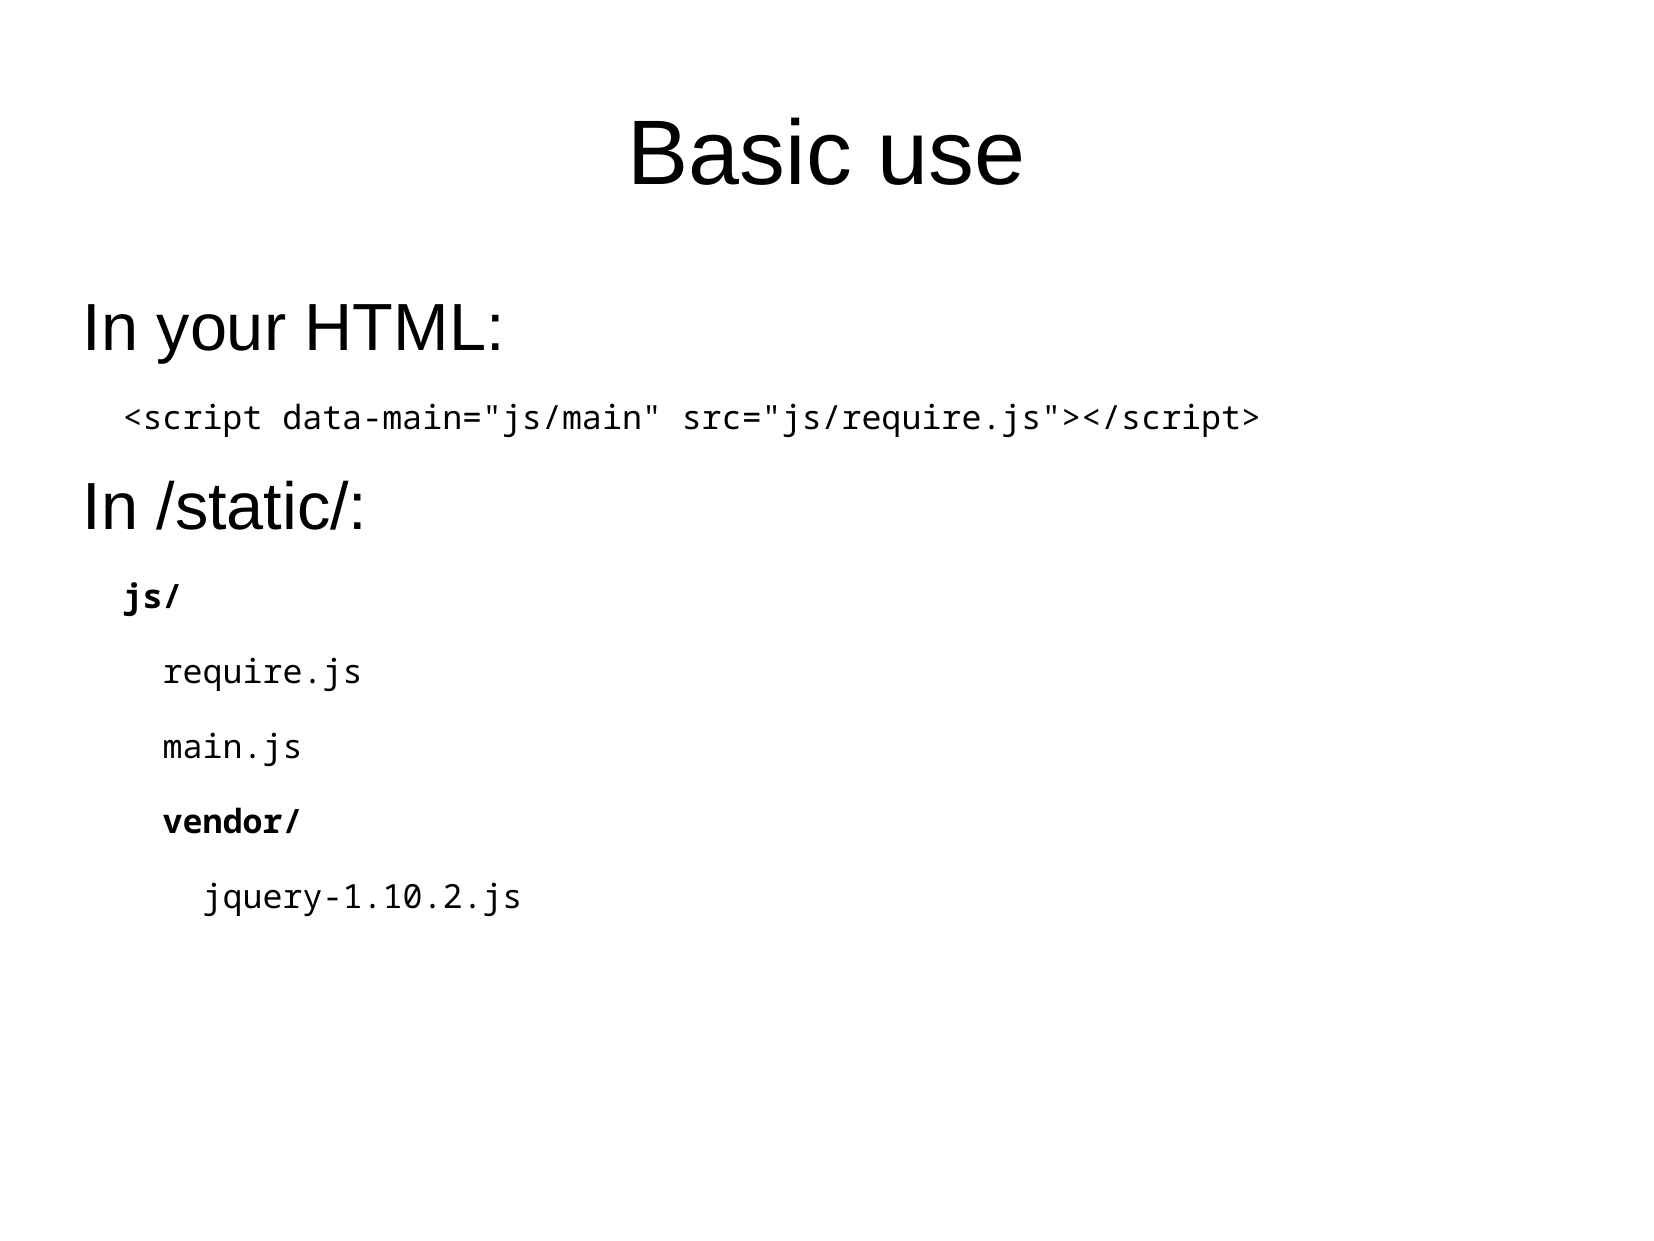

# Basic use
In your HTML:
 <script data-main="js/main" src="js/require.js"></script>
In /static/:
 js/
 require.js
 main.js
 vendor/
 jquery-1.10.2.js